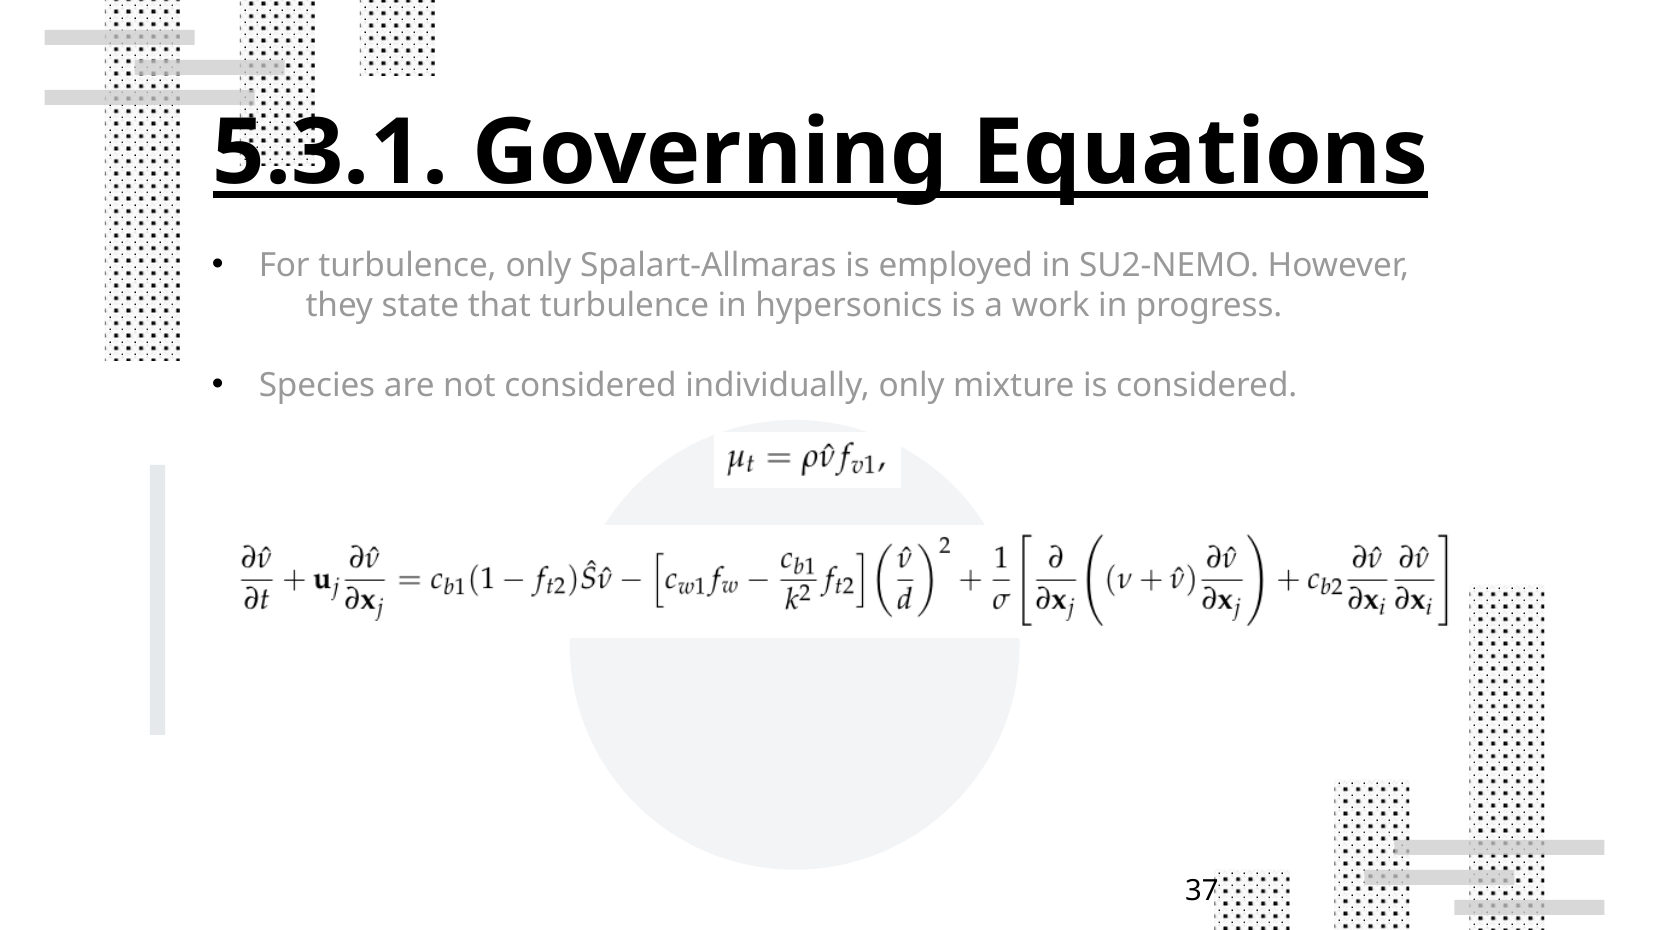

# 5.3.1. Governing Equations
For turbulence, only Spalart-Allmaras is employed in SU2-NEMO. However, they state that turbulence in hypersonics is a work in progress.
Species are not considered individually, only mixture is considered.
37